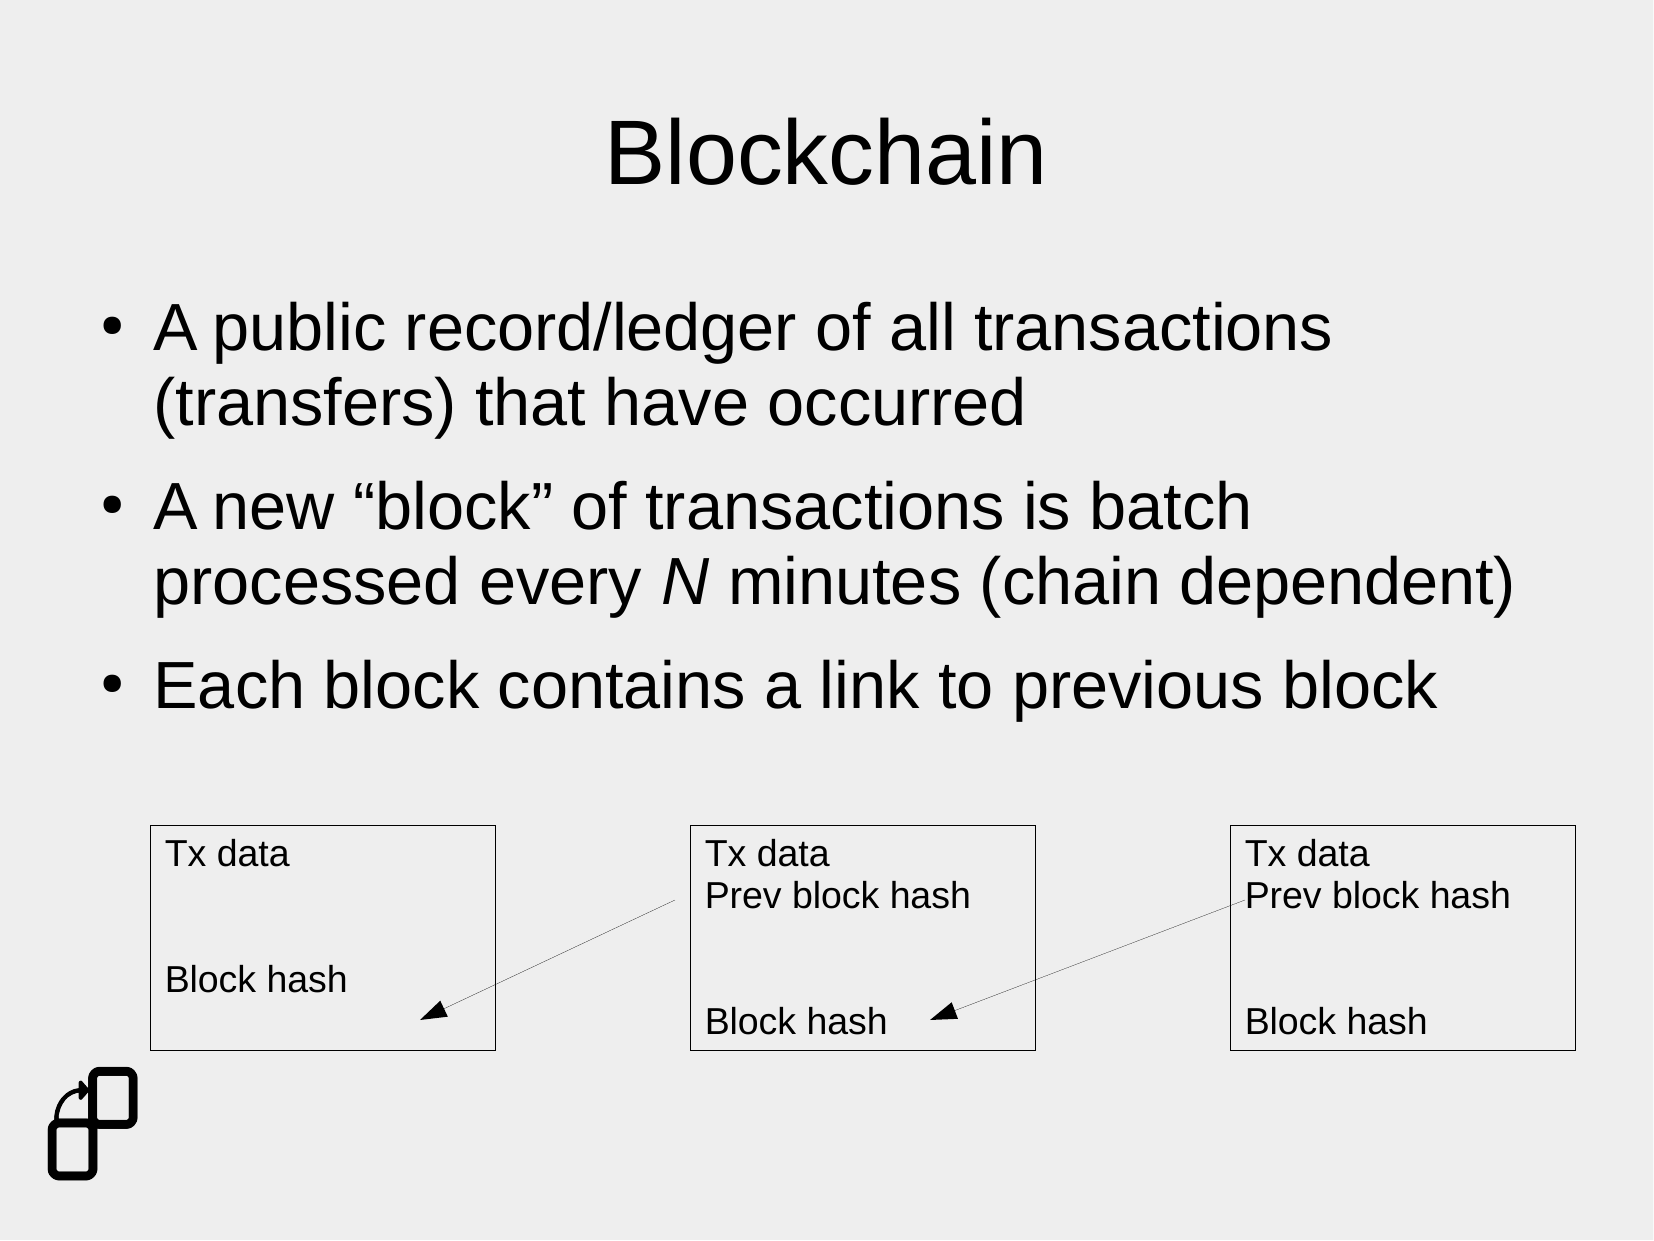

# Blockchain
A public record/ledger of all transactions (transfers) that have occurred
A new “block” of transactions is batch processed every N minutes (chain dependent)
Each block contains a link to previous block
Tx data
Block hash
Tx data
Prev block hash
Block hash
Tx data
Prev block hash
Block hash